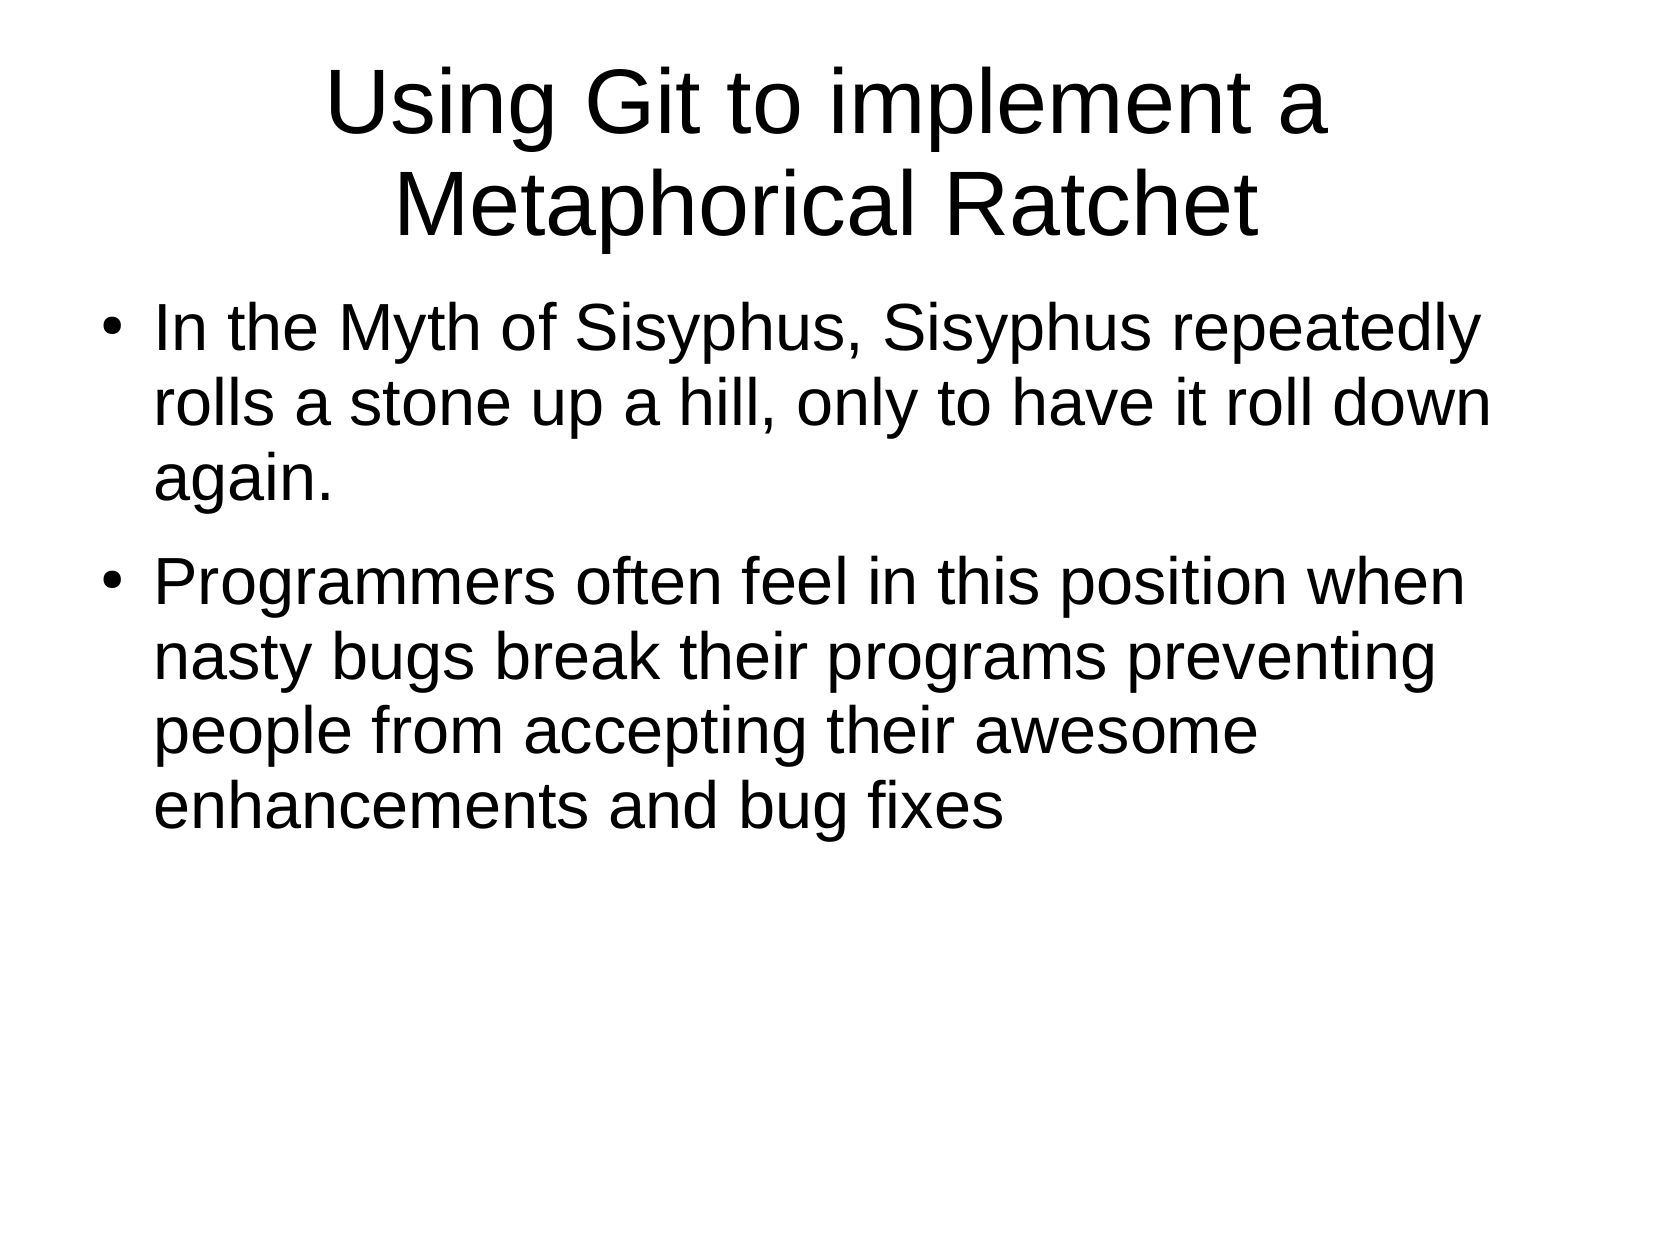

# Using Git to implement a Metaphorical Ratchet
In the Myth of Sisyphus, Sisyphus repeatedly rolls a stone up a hill, only to have it roll down again.
Programmers often feel in this position when nasty bugs break their programs preventing people from accepting their awesome enhancements and bug fixes